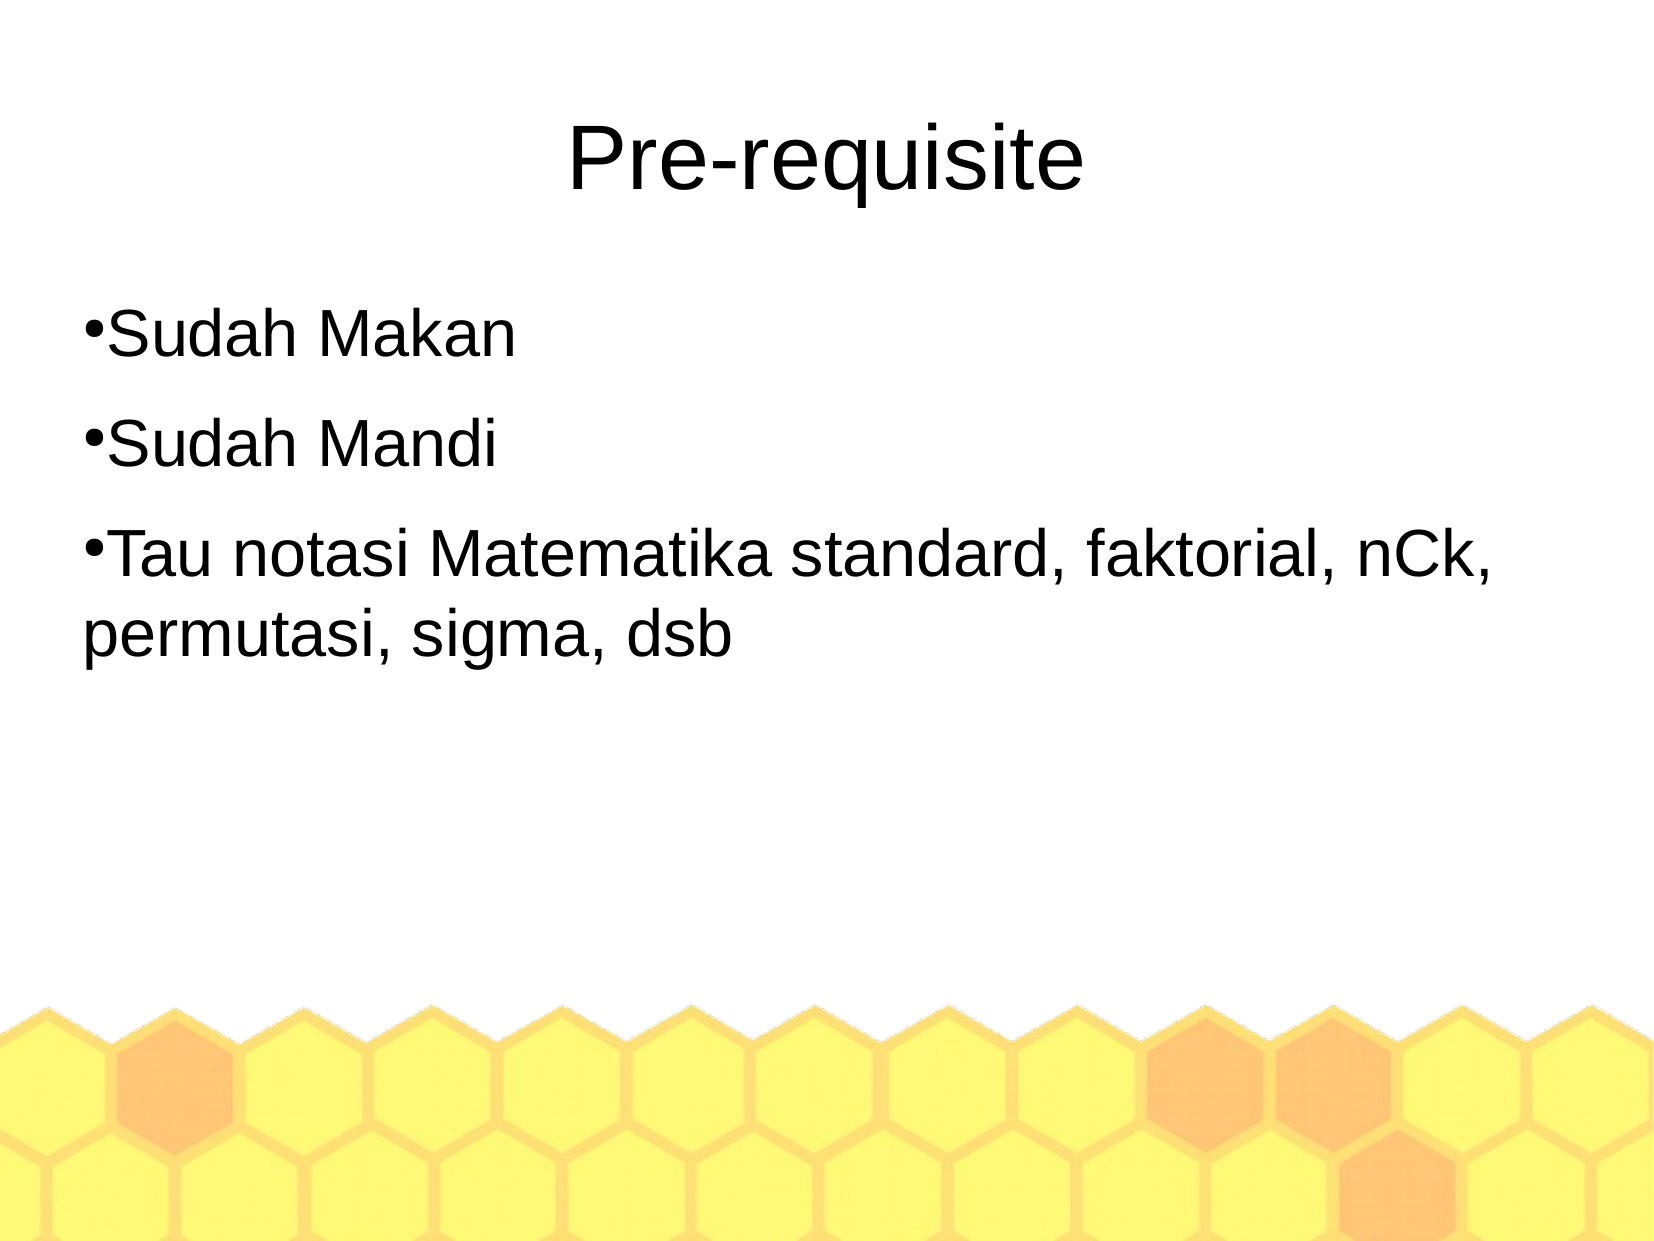

# Pre-requisite
Sudah Makan
Sudah Mandi
Tau notasi Matematika standard, faktorial, nCk, permutasi, sigma, dsb